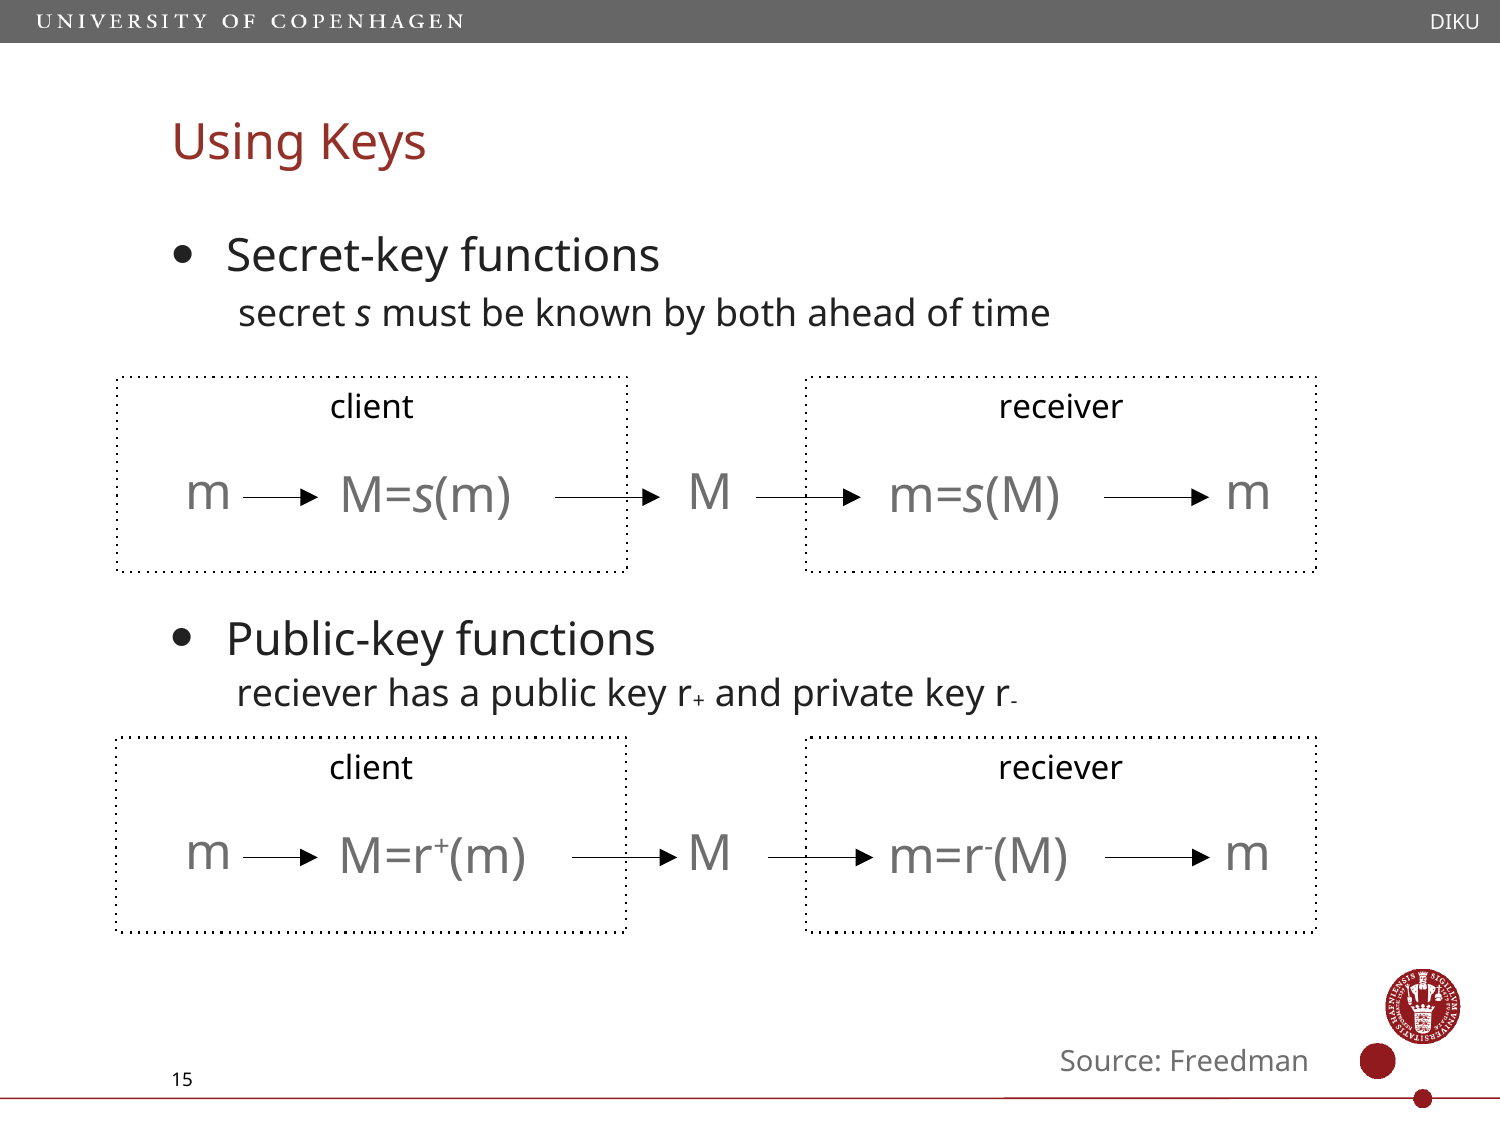

DIKU
Using Keys
Secret-key functions
 secret s must be known by both ahead of time
client
receiver
m
M
m
M=s(m)
m=s(M)
Public-key functions
 reciever has a public key r+ and private key r-
client
reciever
m
M
m
M=r+(m)
m=r-(M)
Source: Freedman